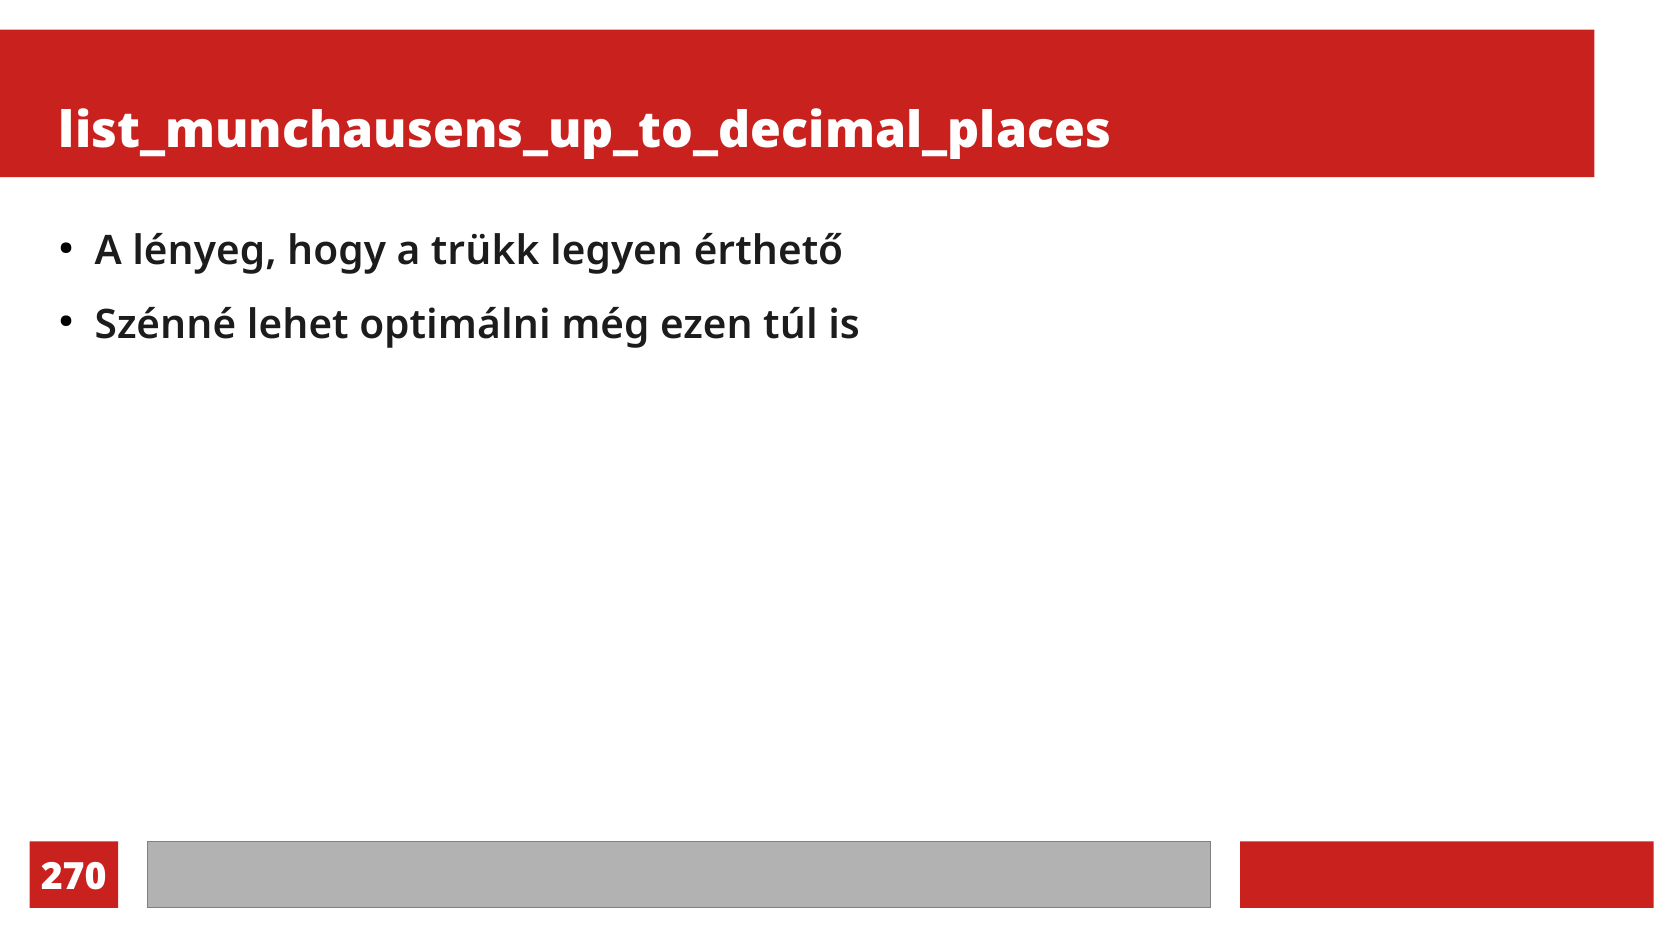

# list_munchausens_up_to_decimal_places
A lényeg, hogy a trükk legyen érthető
Szénné lehet optimálni még ezen túl is
270